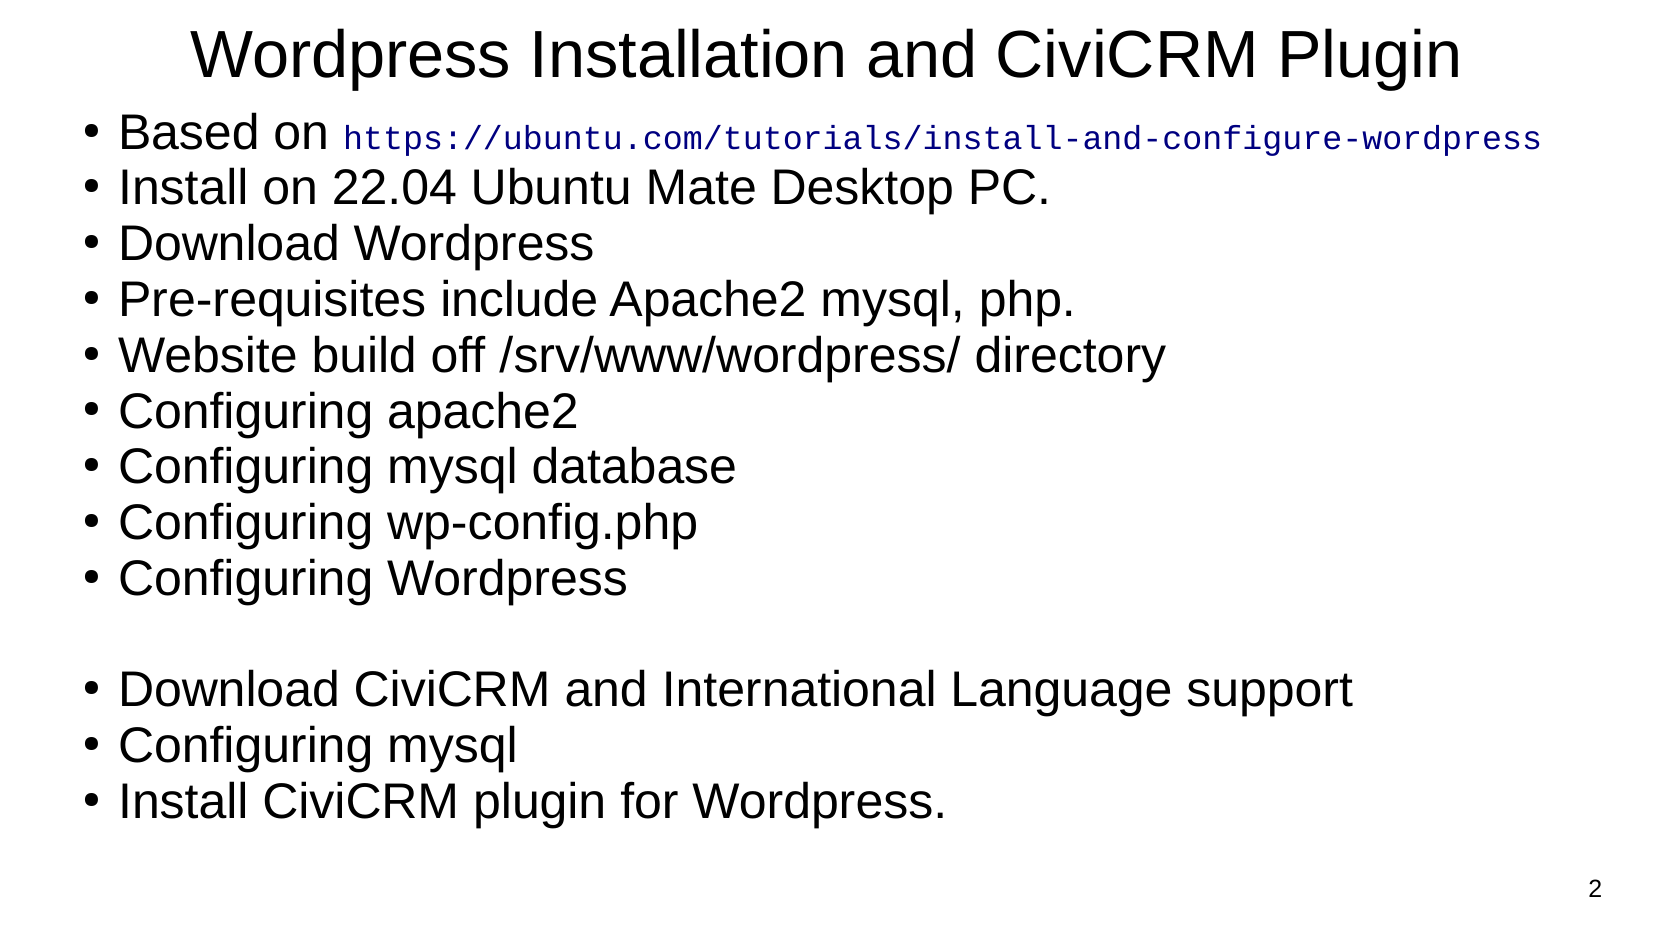

# Wordpress Installation and CiviCRM Plugin
Based on https://ubuntu.com/tutorials/install-and-configure-wordpress
Install on 22.04 Ubuntu Mate Desktop PC.
Download Wordpress
Pre-requisites include Apache2 mysql, php.
Website build off /srv/www/wordpress/ directory
Configuring apache2
Configuring mysql database
Configuring wp-config.php
Configuring Wordpress
Download CiviCRM and International Language support
Configuring mysql
Install CiviCRM plugin for Wordpress.